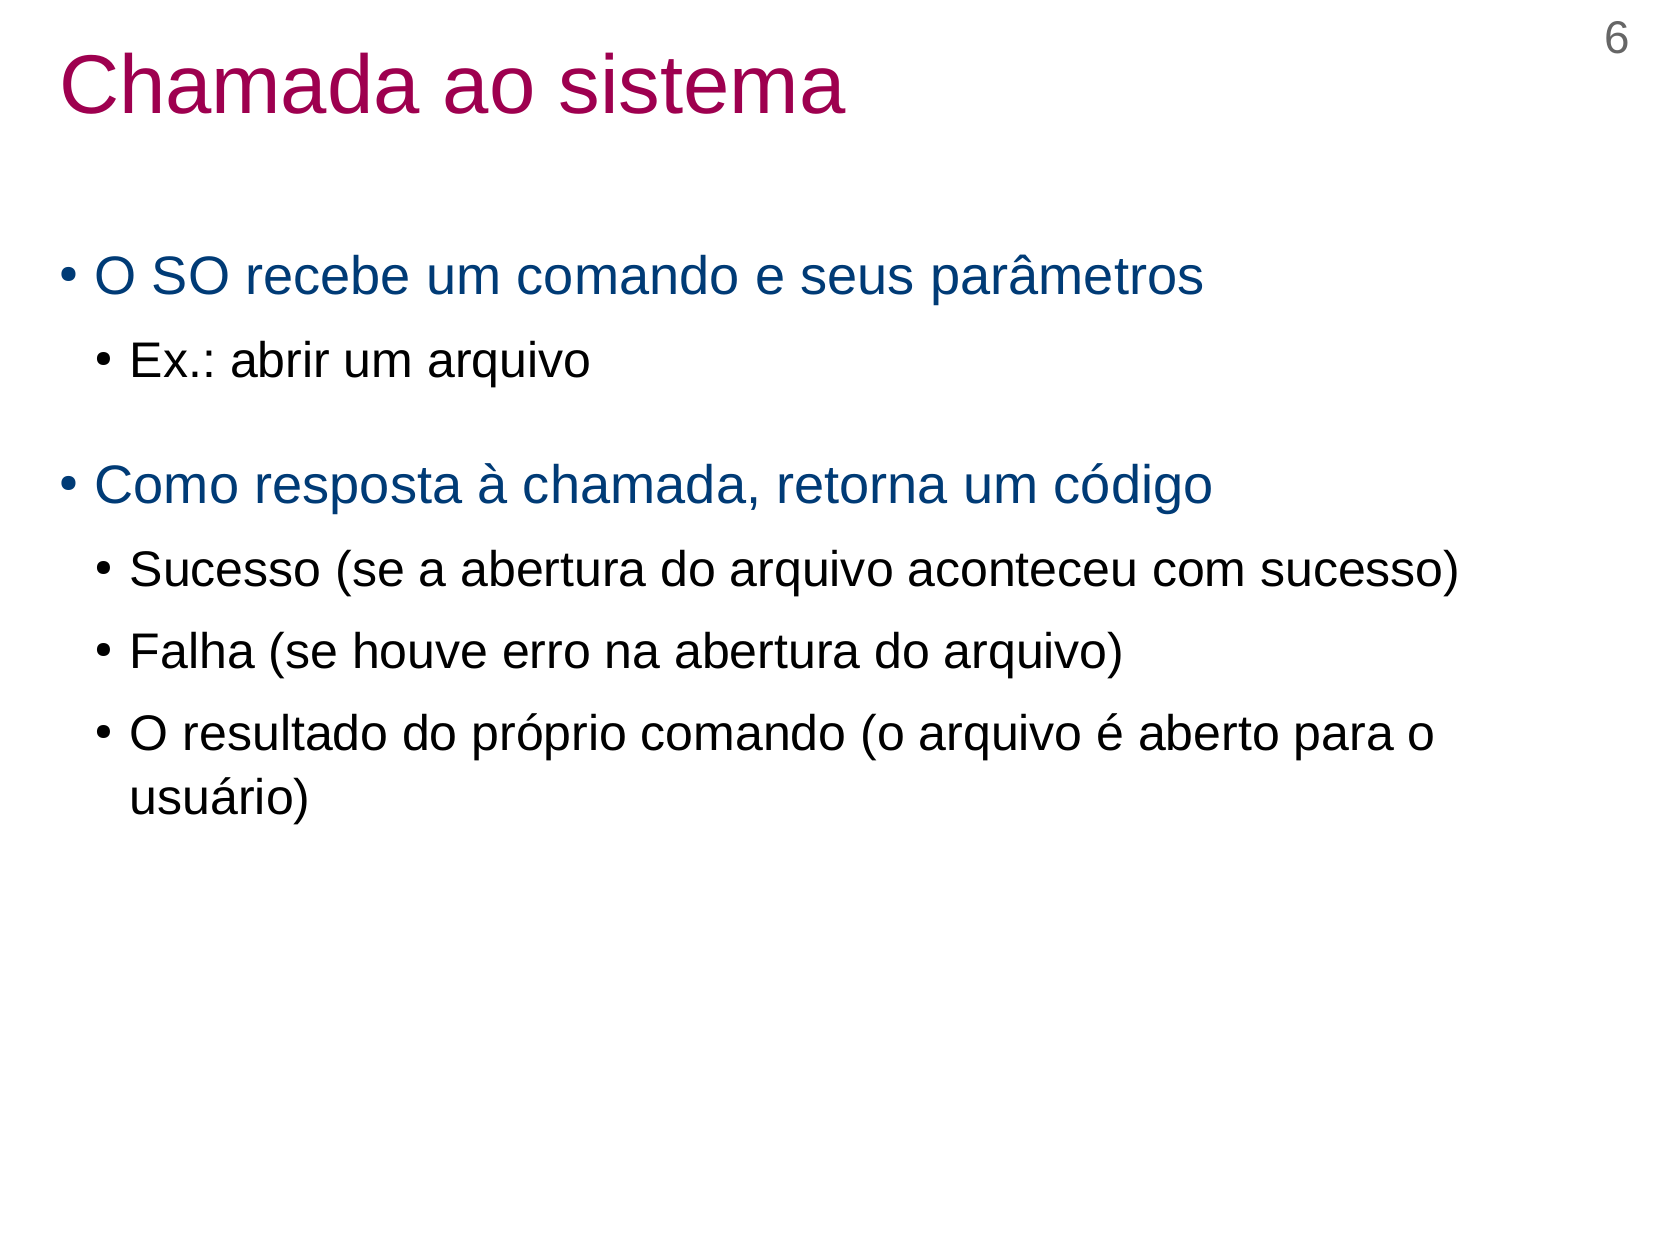

6
# Chamada ao sistema
O SO recebe um comando e seus parâmetros
Ex.: abrir um arquivo
Como resposta à chamada, retorna um código
Sucesso (se a abertura do arquivo aconteceu com sucesso)
Falha (se houve erro na abertura do arquivo)
O resultado do próprio comando (o arquivo é aberto para o usuário)